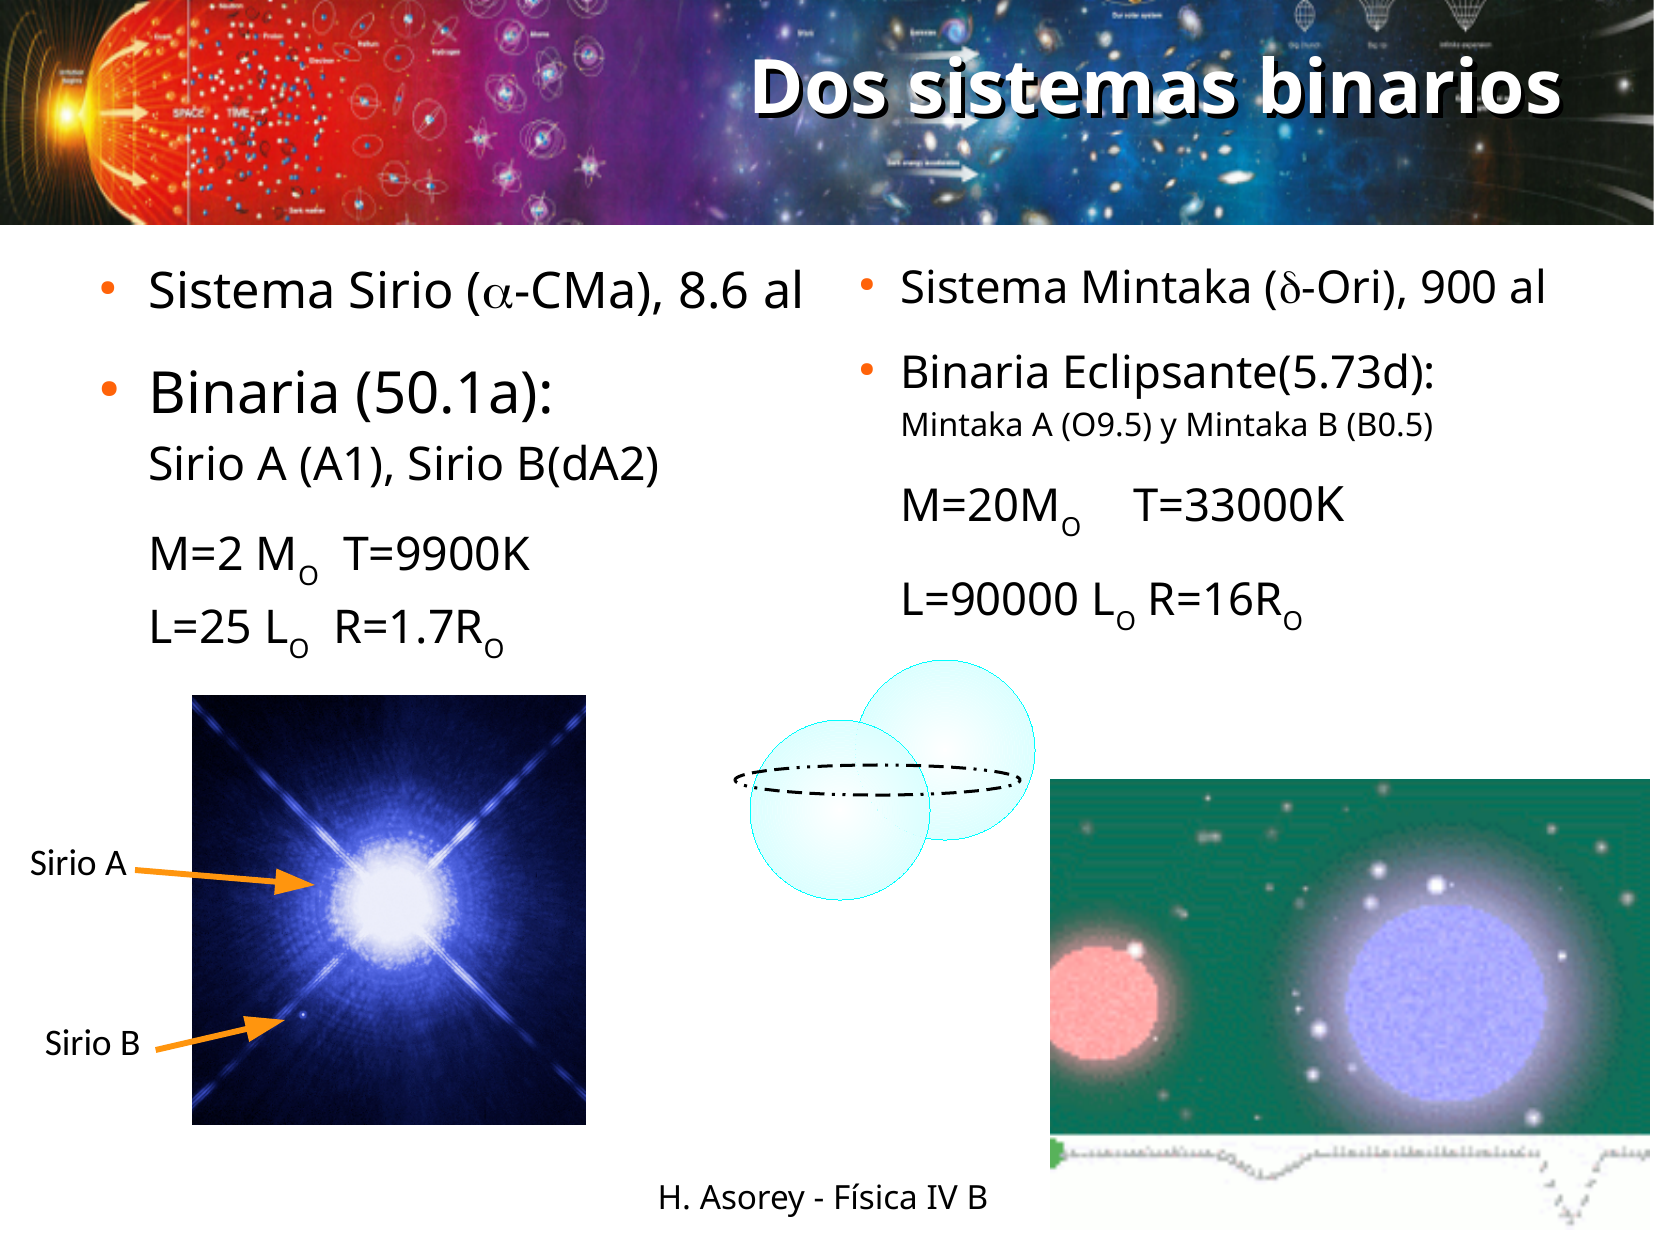

Dos sistemas binarios
# Sistema Sirio (a-CMa), 8.6 al
Binaria (50.1a):
Sirio A (A1), Sirio B(dA2)
M=2 MO T=9900K
L=25 LO R=1.7RO
Sistema Mintaka (d-Ori), 900 al
Binaria Eclipsante(5.73d): Mintaka A (O9.5) y Mintaka B (B0.5)
M=20MO T=33000K
L=90000 LO R=16RO
Sirio A
Sirio B
H. Asorey - Física IV B
29